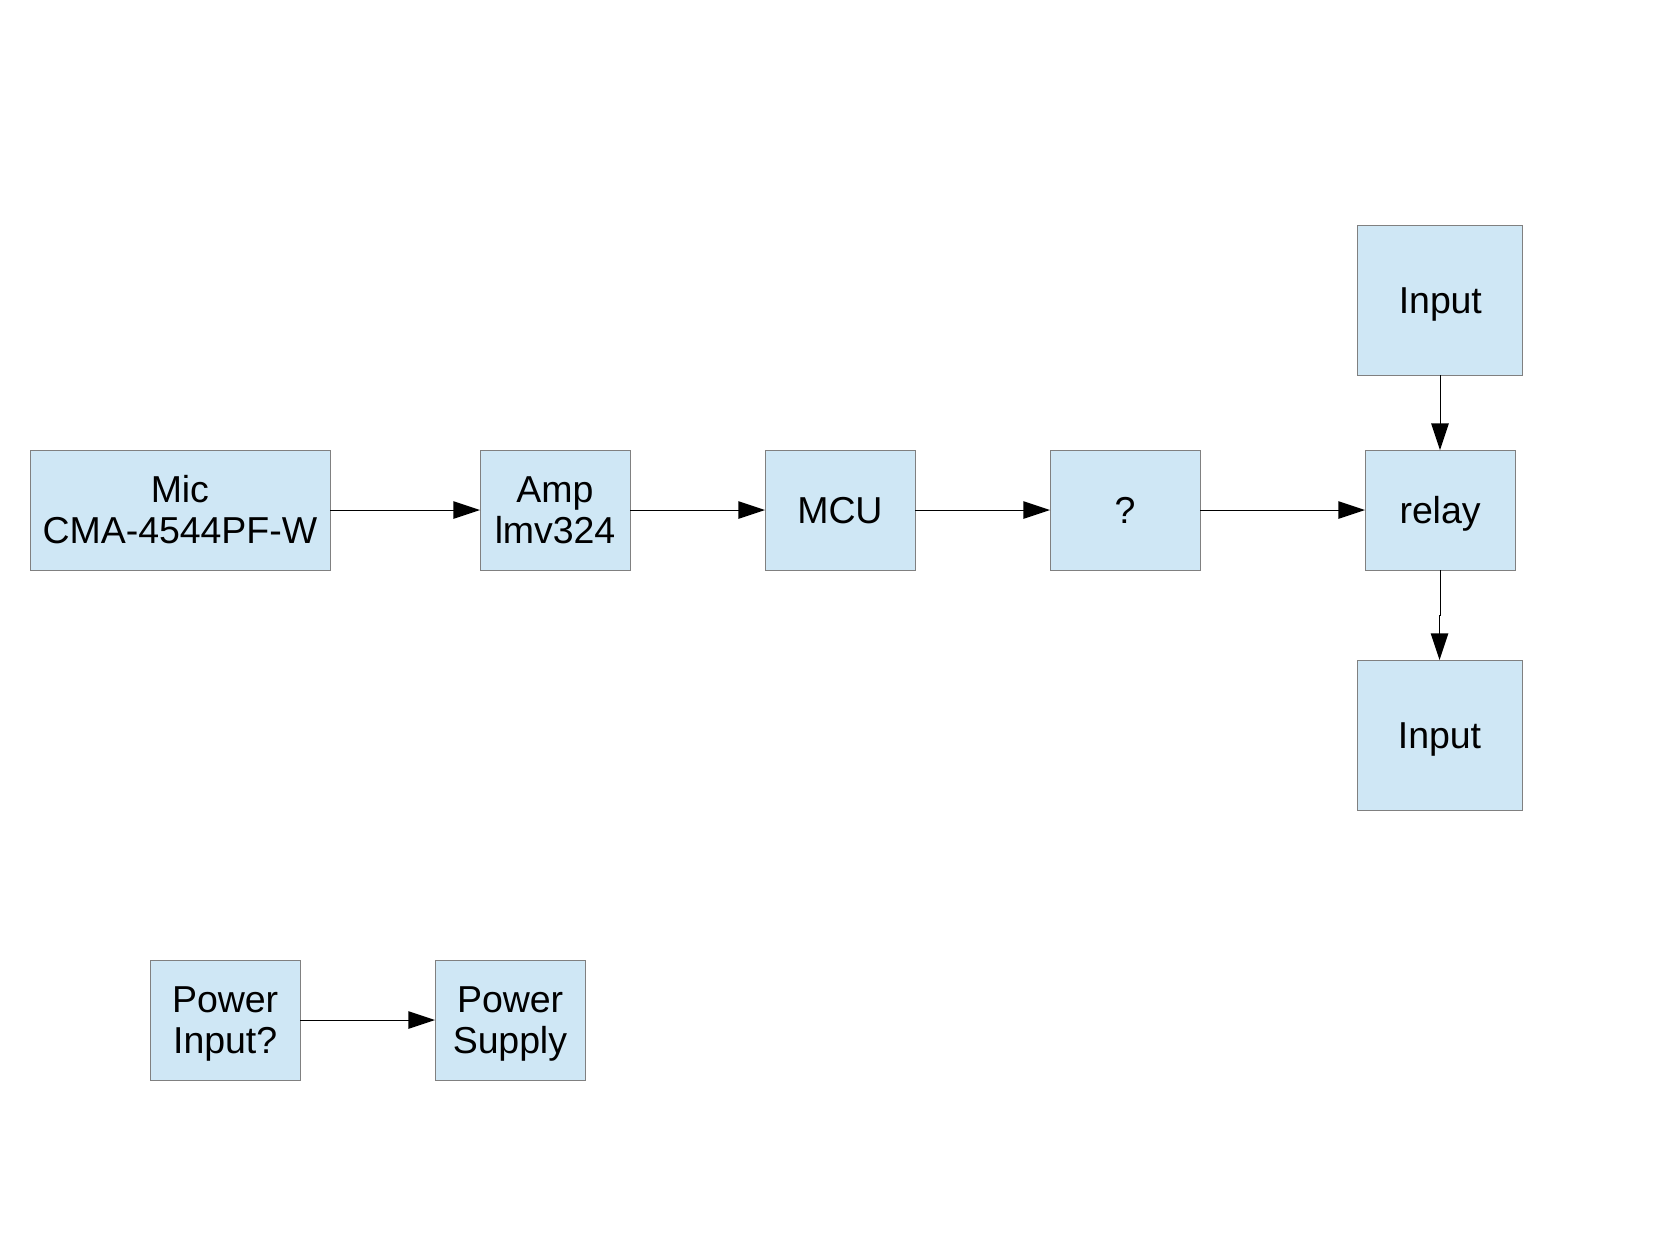

Input
Mic
CMA-4544PF-W
Amp
lmv324
MCU
?
relay
Input
Power
Input?
Power
Supply